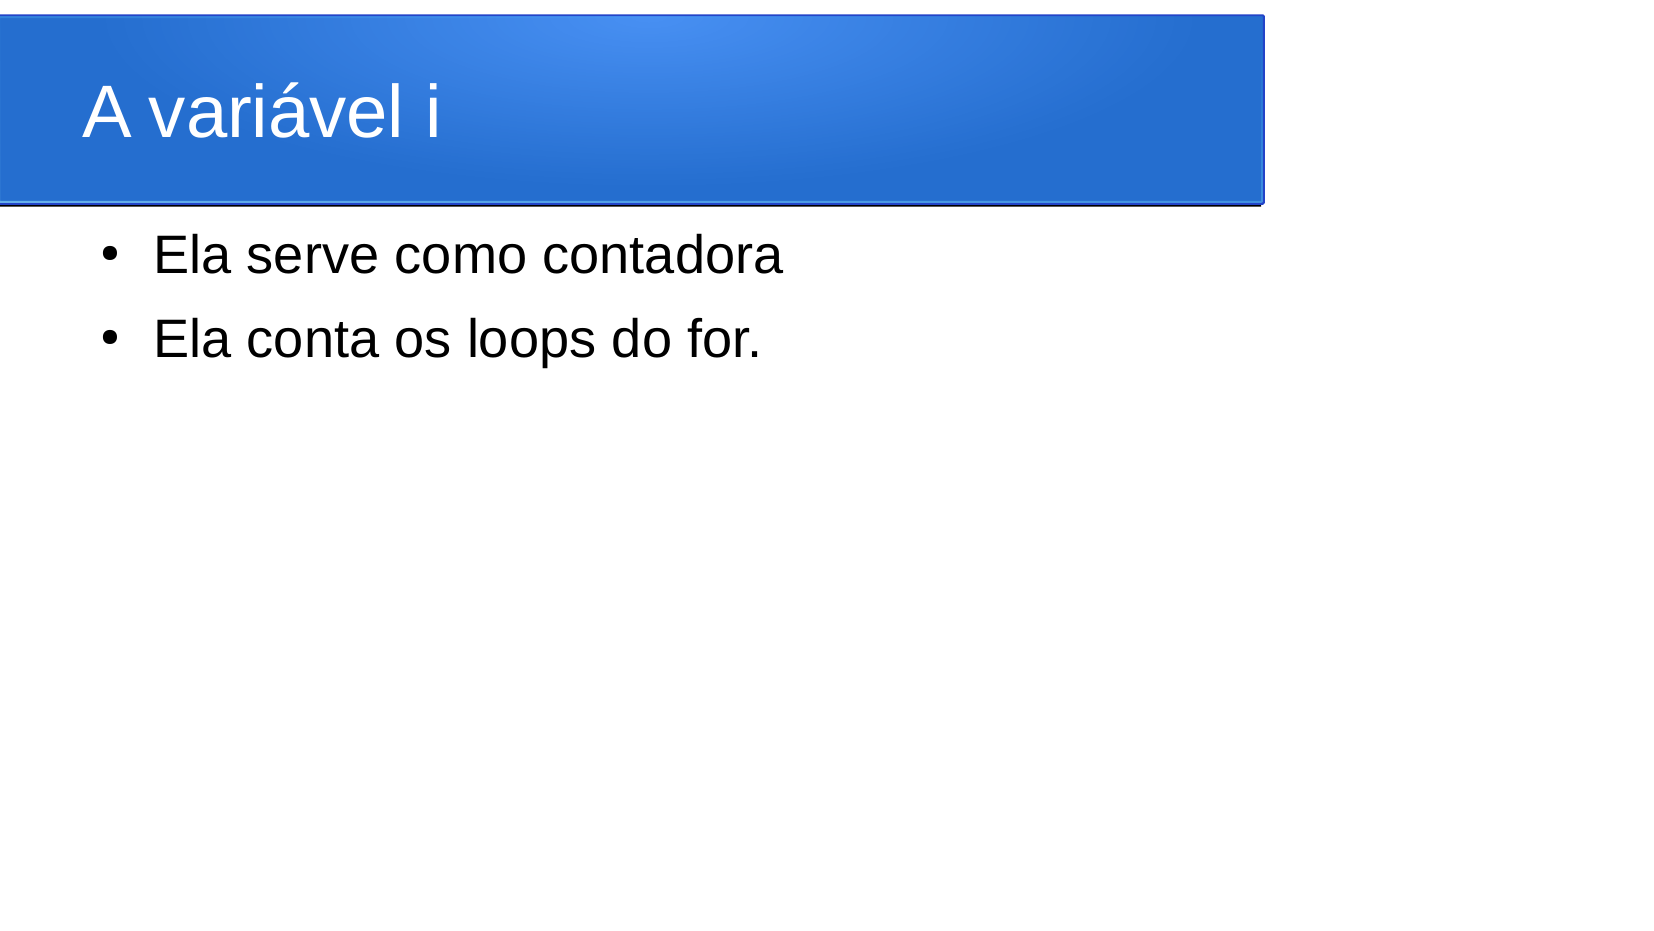

# A variável i
Ela serve como contadora
Ela conta os loops do for.